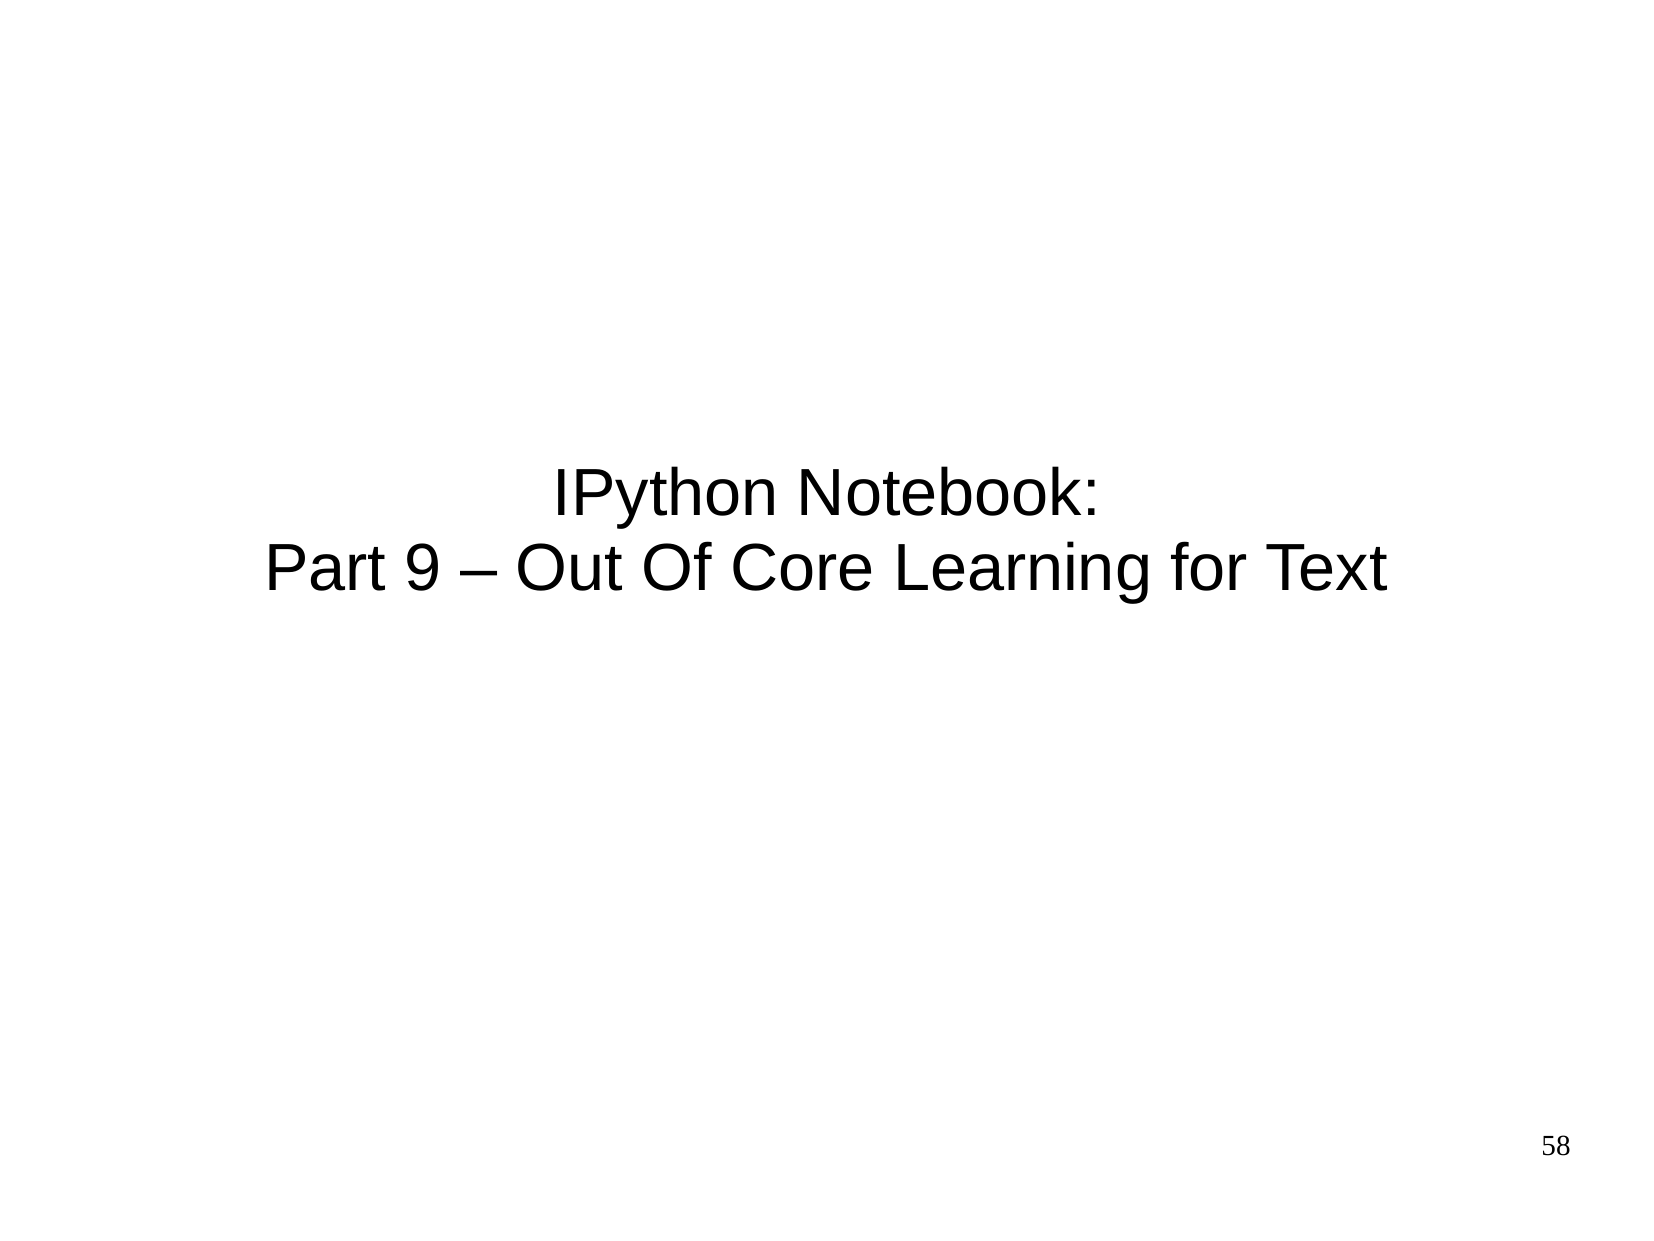

# IPython Notebook:
Part 9 – Out Of Core Learning for Text
58